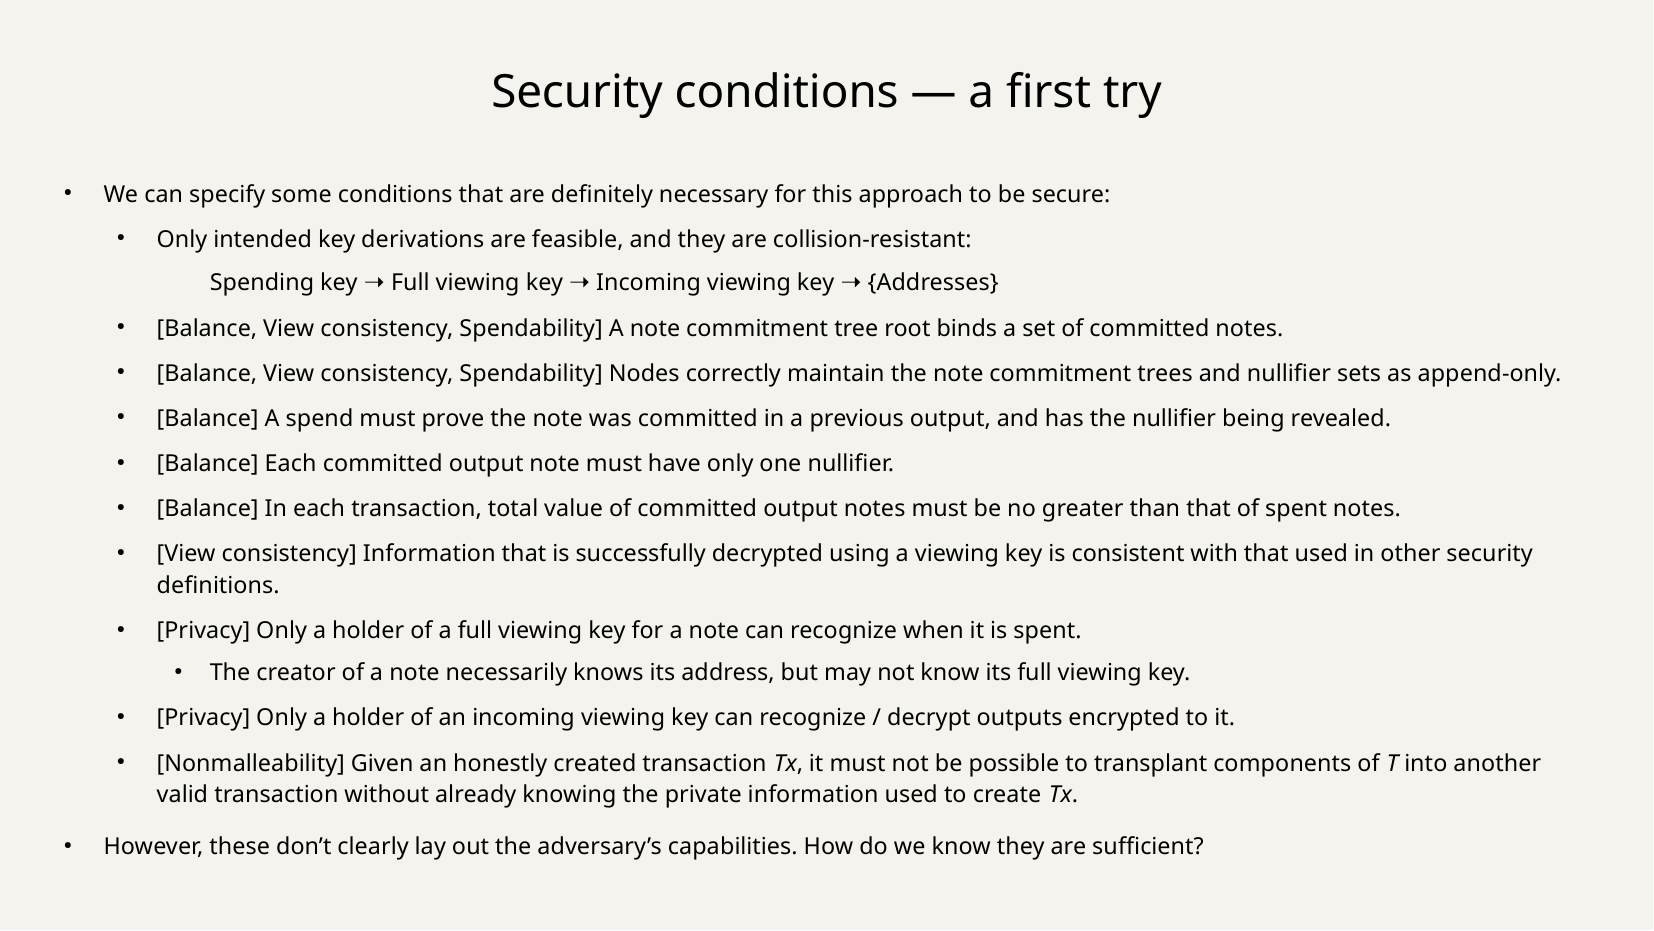

# Security conditions — a first try
We can specify some conditions that are definitely necessary for this approach to be secure:
Only intended key derivations are feasible, and they are collision-resistant:
Spending key ➝ Full viewing key ➝ Incoming viewing key ➝ {Addresses}
[Balance, View consistency, Spendability] A note commitment tree root binds a set of committed notes.
[Balance, View consistency, Spendability] Nodes correctly maintain the note commitment trees and nullifier sets as append-only.
[Balance] A spend must prove the note was committed in a previous output, and has the nullifier being revealed.
[Balance] Each committed output note must have only one nullifier.
[Balance] In each transaction, total value of committed output notes must be no greater than that of spent notes.
[View consistency] Information that is successfully decrypted using a viewing key is consistent with that used in other security definitions.
[Privacy] Only a holder of a full viewing key for a note can recognize when it is spent.
The creator of a note necessarily knows its address, but may not know its full viewing key.
[Privacy] Only a holder of an incoming viewing key can recognize / decrypt outputs encrypted to it.
[Nonmalleability] Given an honestly created transaction Tx, it must not be possible to transplant components of T into another valid transaction without already knowing the private information used to create Tx.
However, these don’t clearly lay out the adversary’s capabilities. How do we know they are sufficient?